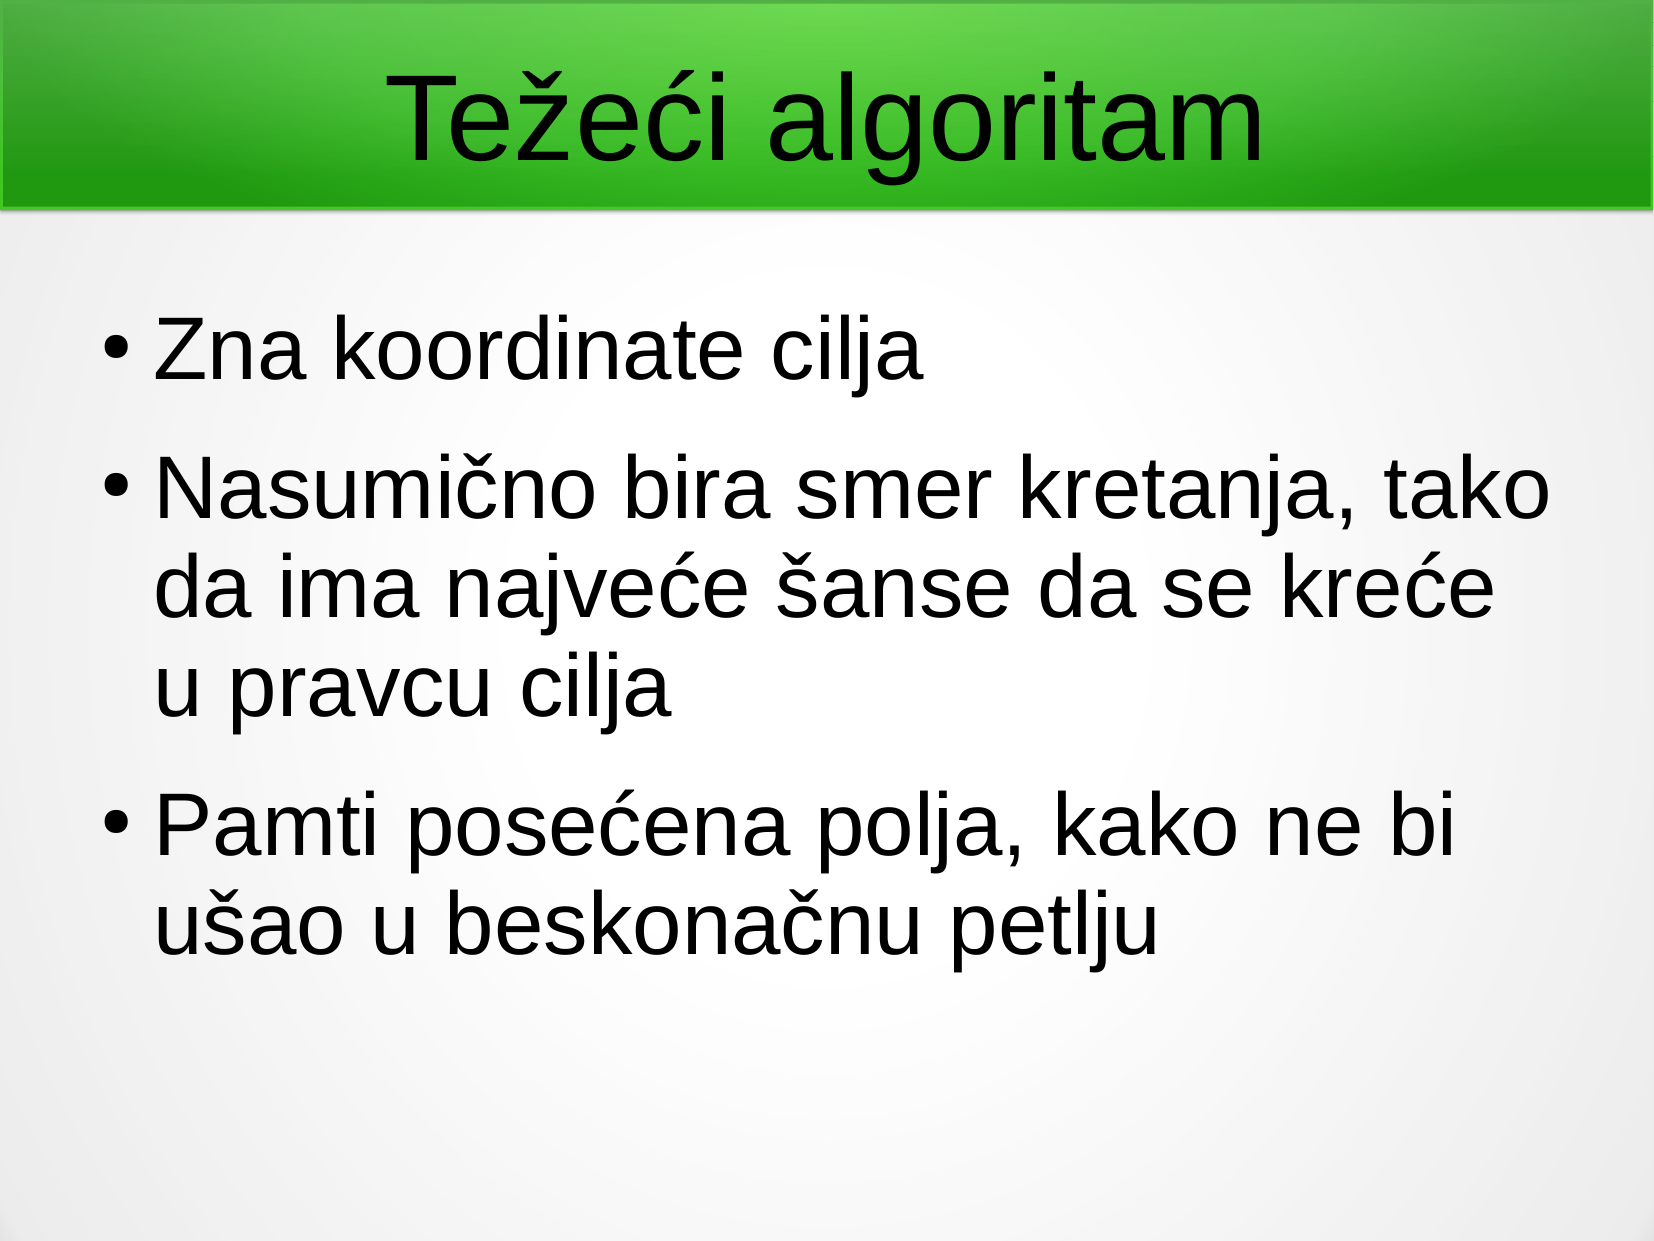

# Težeći algoritam
Zna koordinate cilja
Nasumično bira smer kretanja, tako da ima najveće šanse da se kreće u pravcu cilja
Pamti posećena polja, kako ne bi ušao u beskonačnu petlju